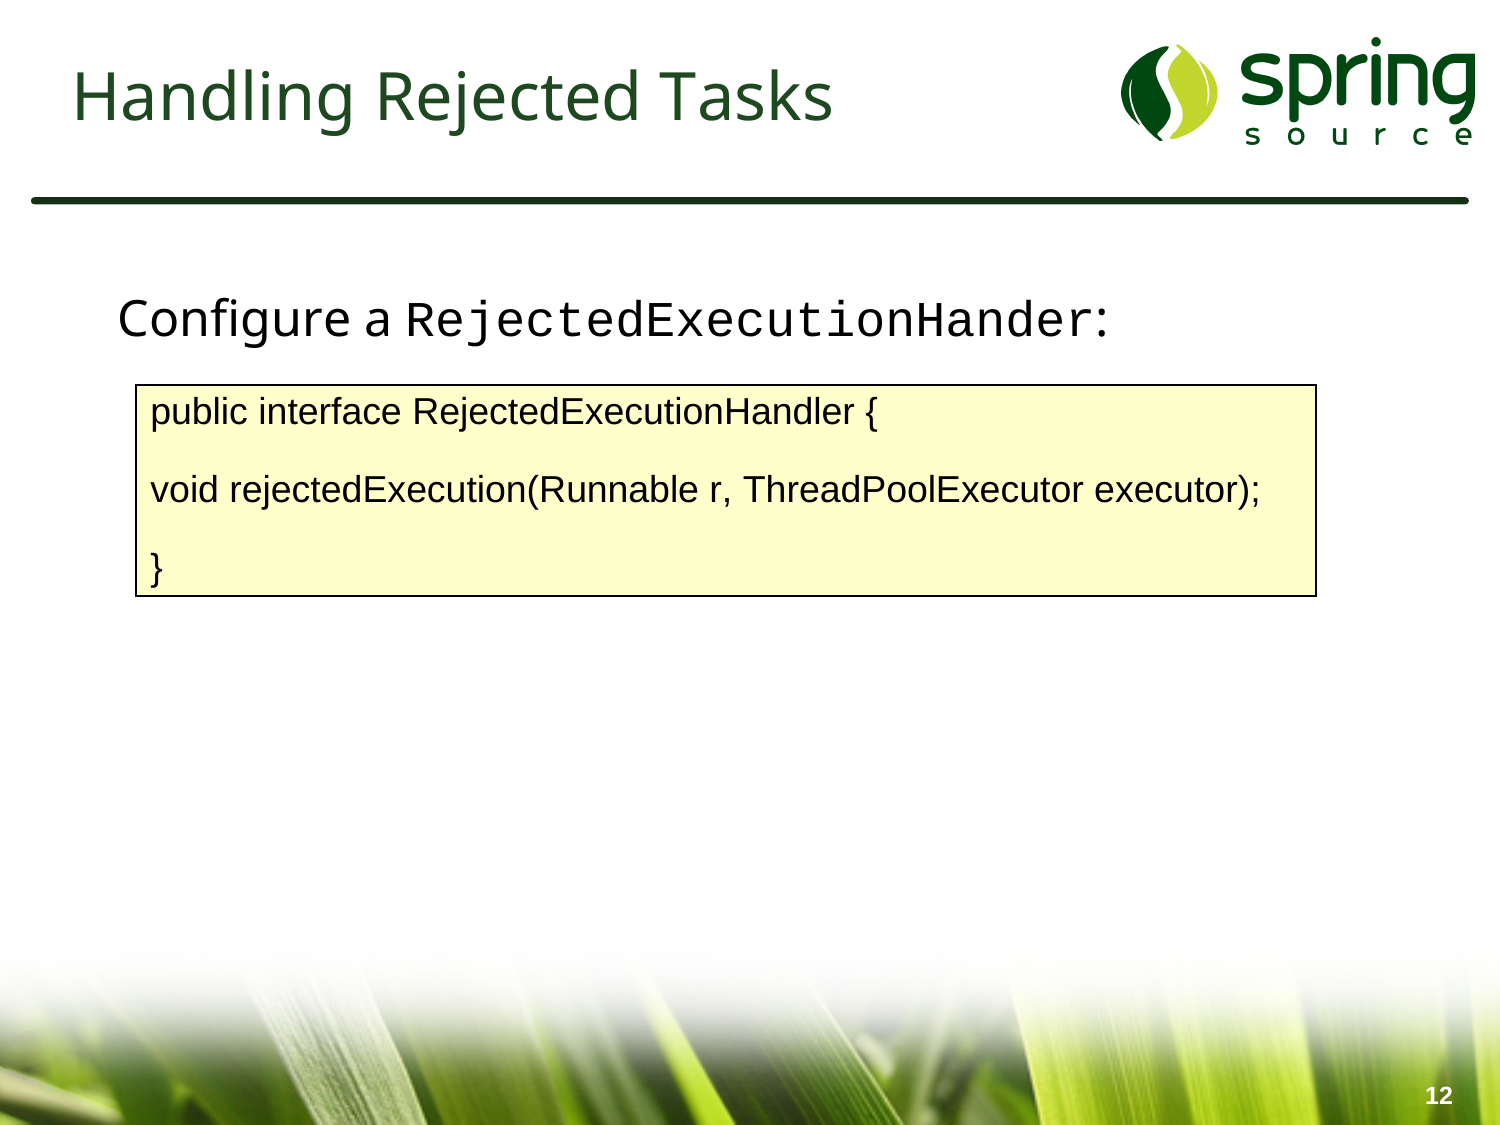

# Handling Rejected Tasks
Configure a RejectedExecutionHander:
public interface RejectedExecutionHandler {
void rejectedExecution(Runnable r, ThreadPoolExecutor executor);
}